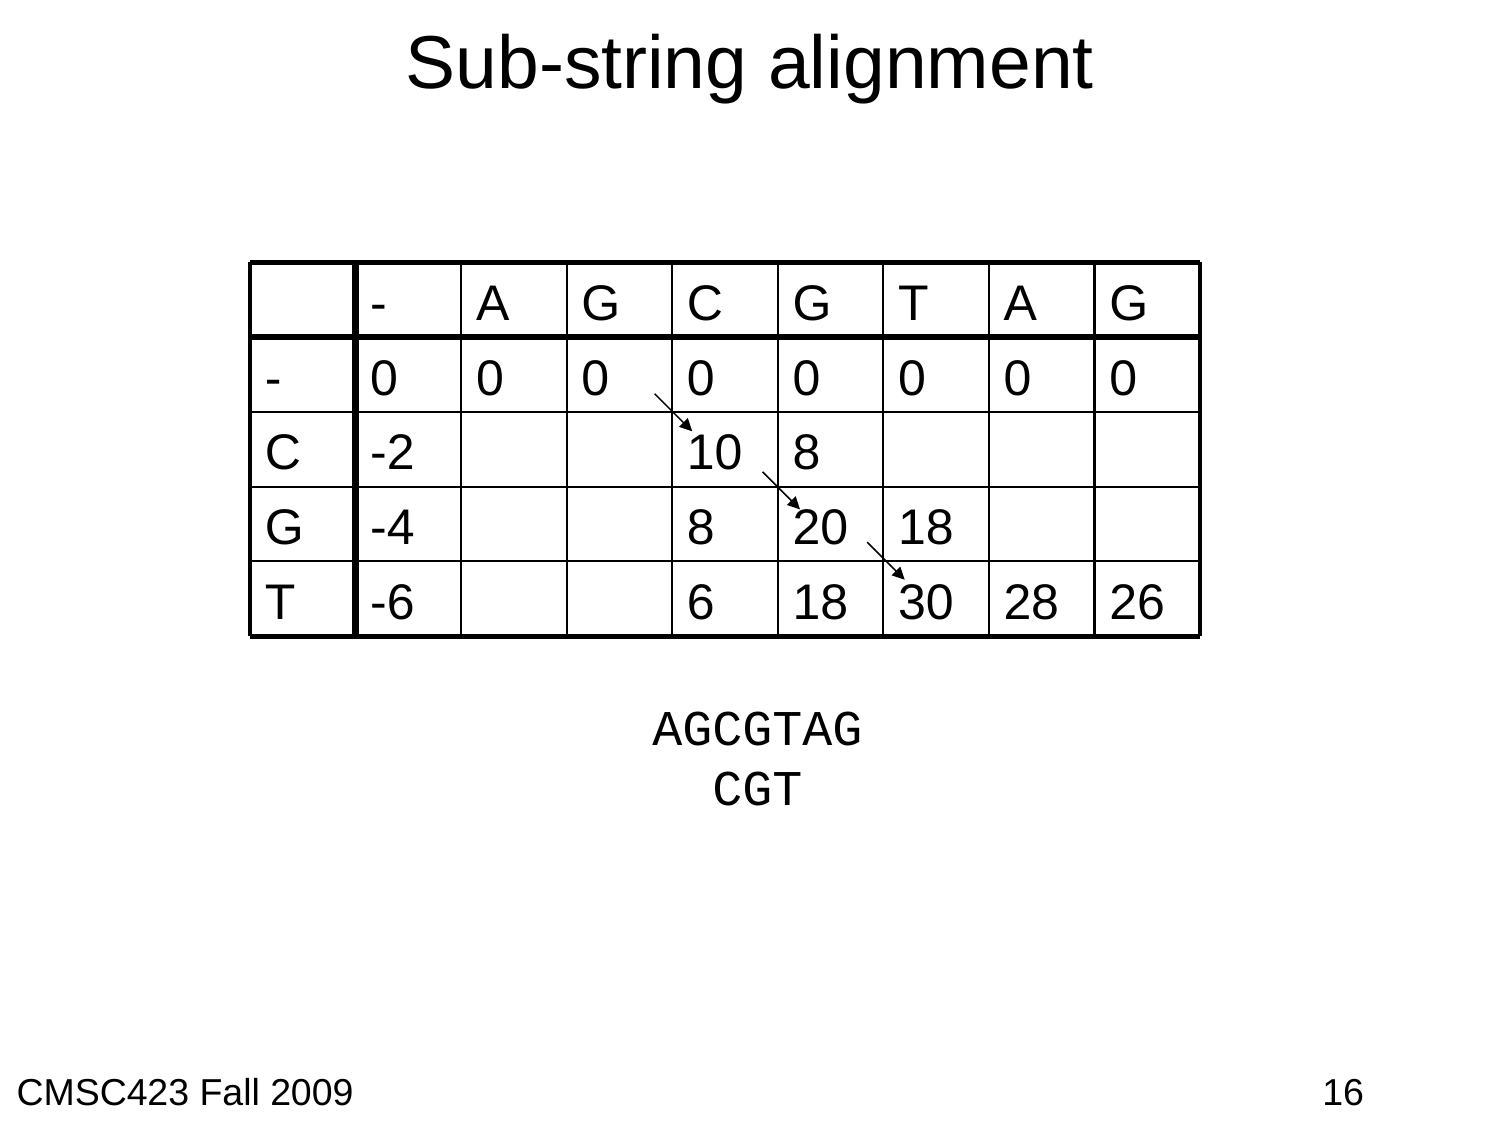

# Sub-string alignment
-
A
G
C
G
T
A
G
-
0
0
0
0
0
0
0
0
C
-2
10
8
G
-4
8
20
18
T
-6
6
18
30
28
26
AGCGTAG
 CGT
CMSC423 Fall 2009
16